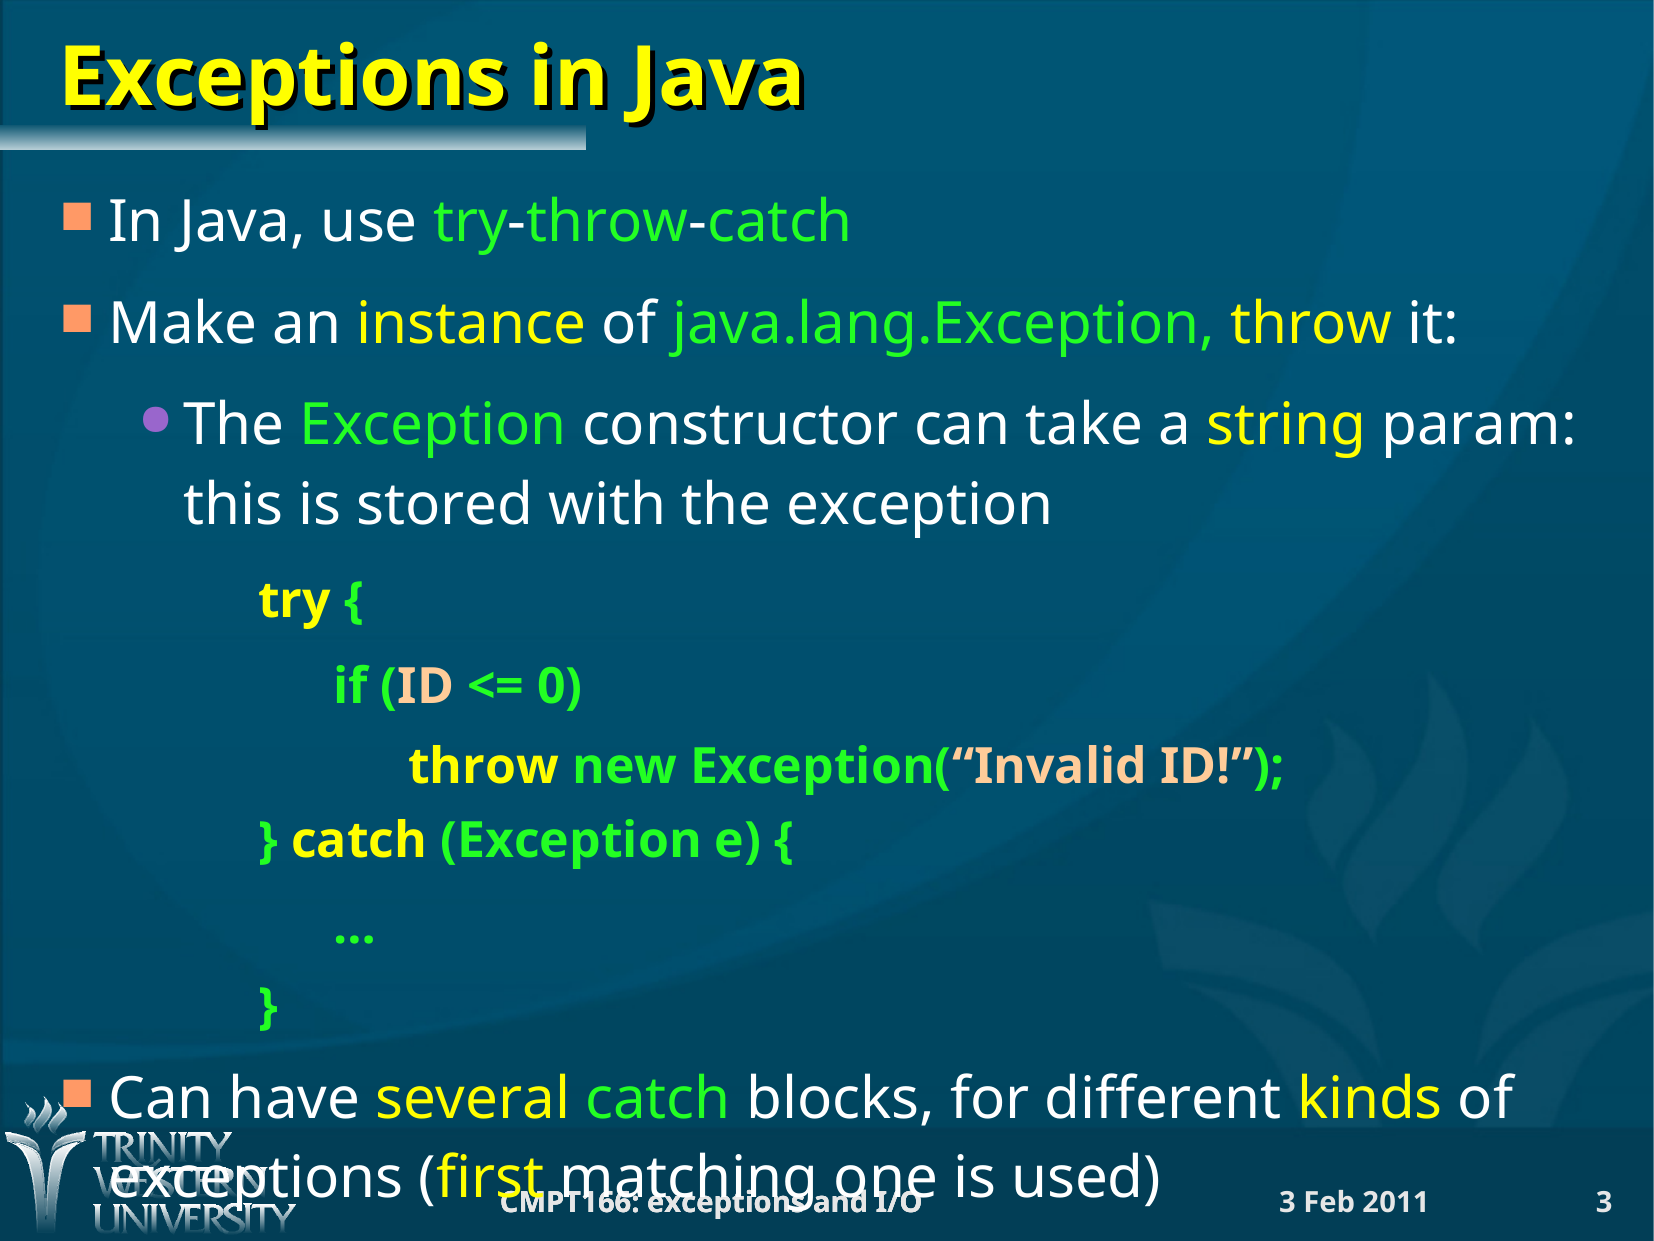

# Exceptions in Java
In Java, use try-throw-catch
Make an instance of java.lang.Exception, throw it:
The Exception constructor can take a string param: this is stored with the exception
try {
if (ID <= 0)
throw new Exception(“Invalid ID!”);
} catch (Exception e) {
…
}
Can have several catch blocks, for different kinds of exceptions (first matching one is used)
CMPT166: exceptions and I/O
3 Feb 2011
3